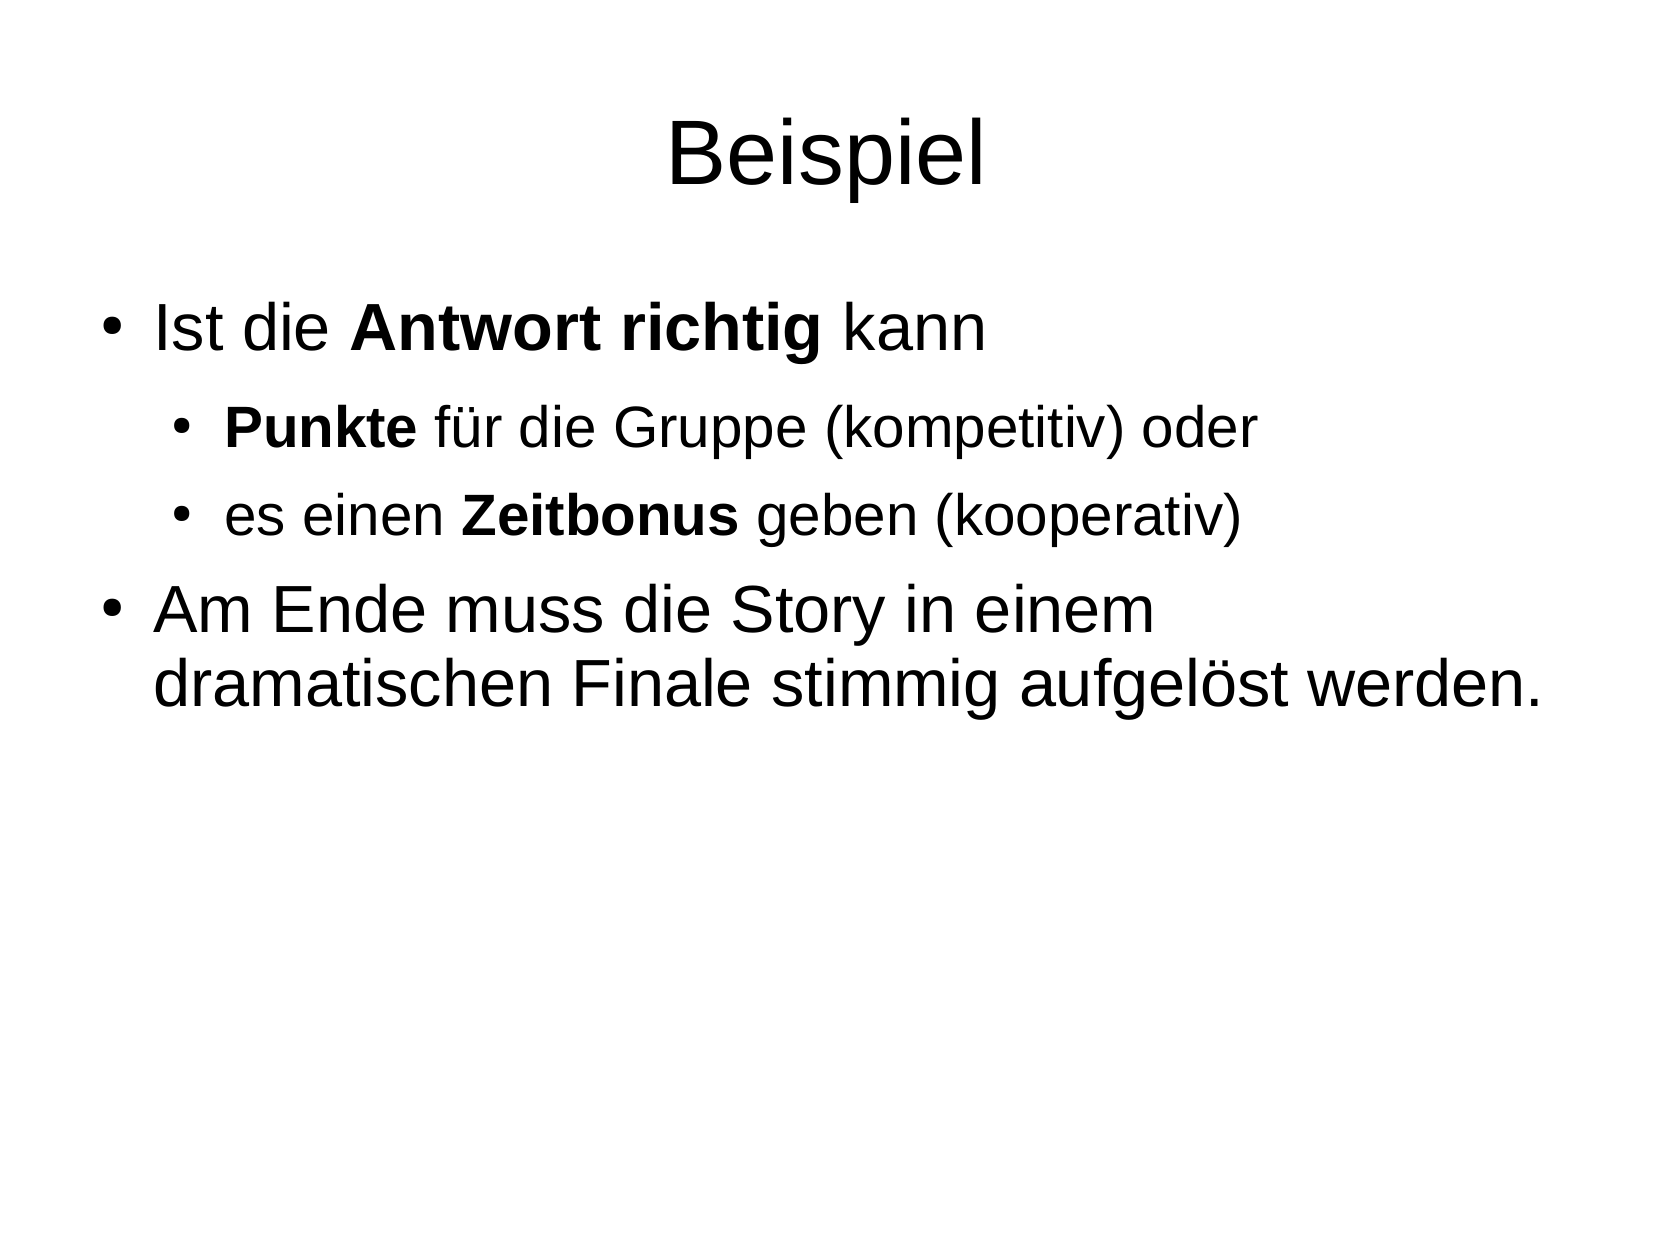

# Beispiel
Ist die Antwort richtig kann
Punkte für die Gruppe (kompetitiv) oder
es einen Zeitbonus geben (kooperativ)
Am Ende muss die Story in einem dramatischen Finale stimmig aufgelöst werden.